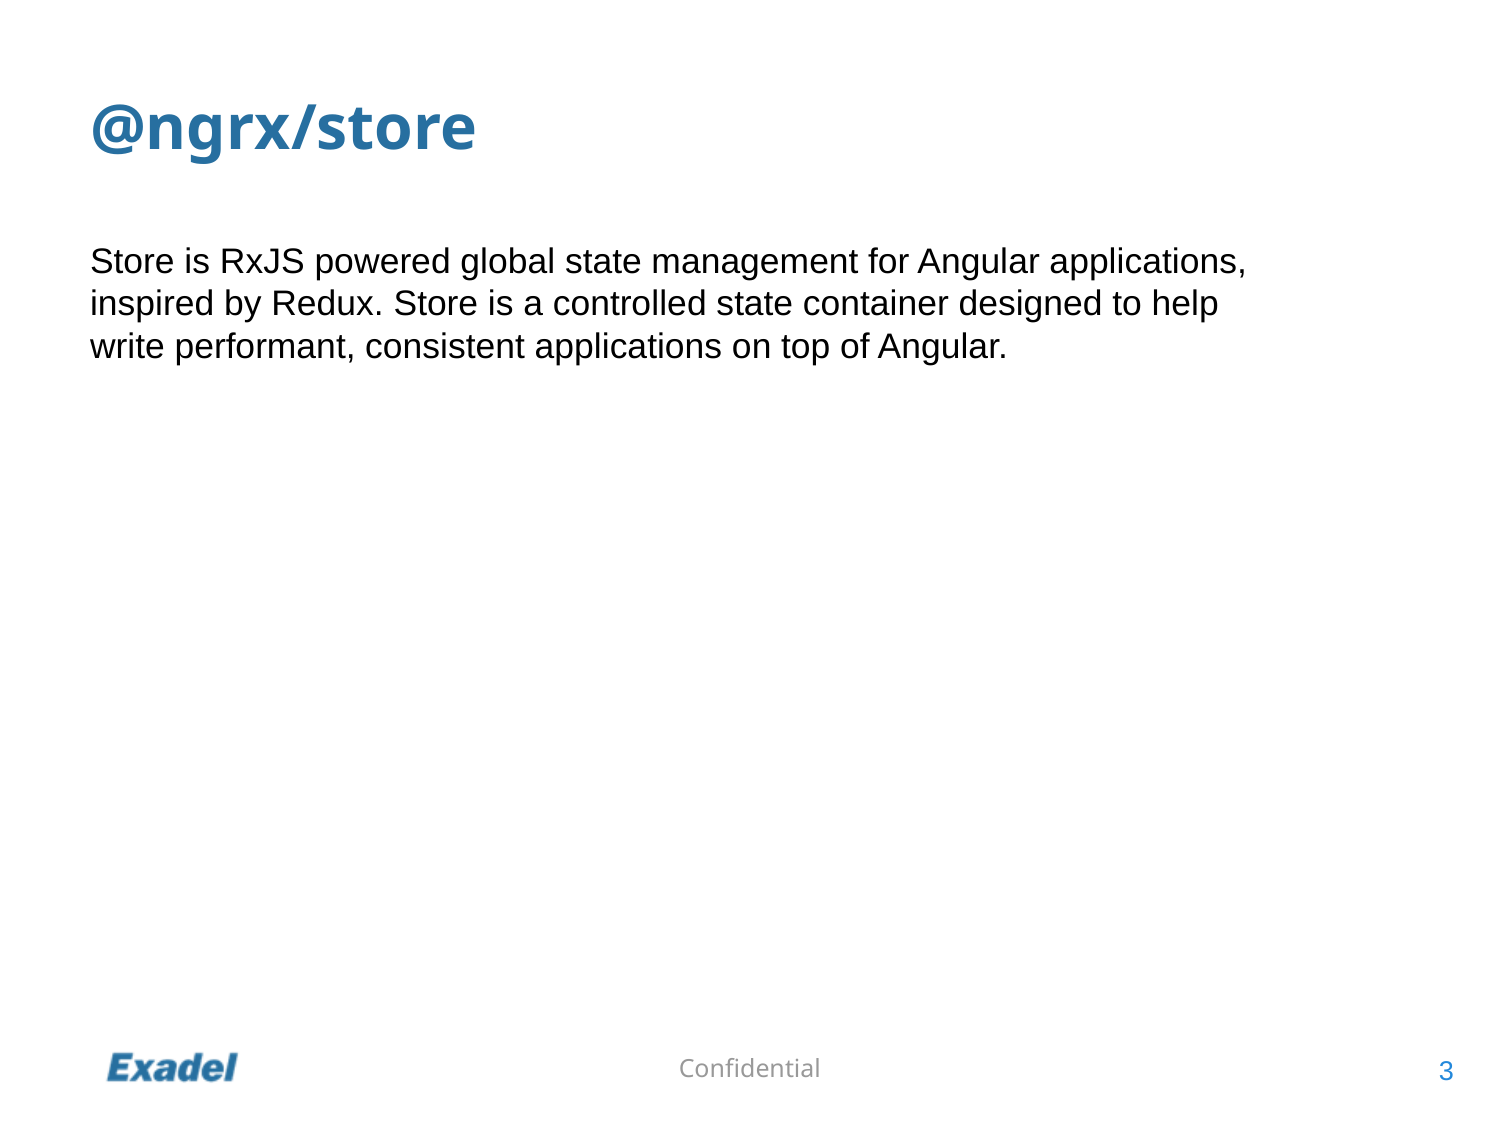

# @ngrx/store
Store is RxJS powered global state management for Angular applications, inspired by Redux. Store is a controlled state container designed to help write performant, consistent applications on top of Angular.